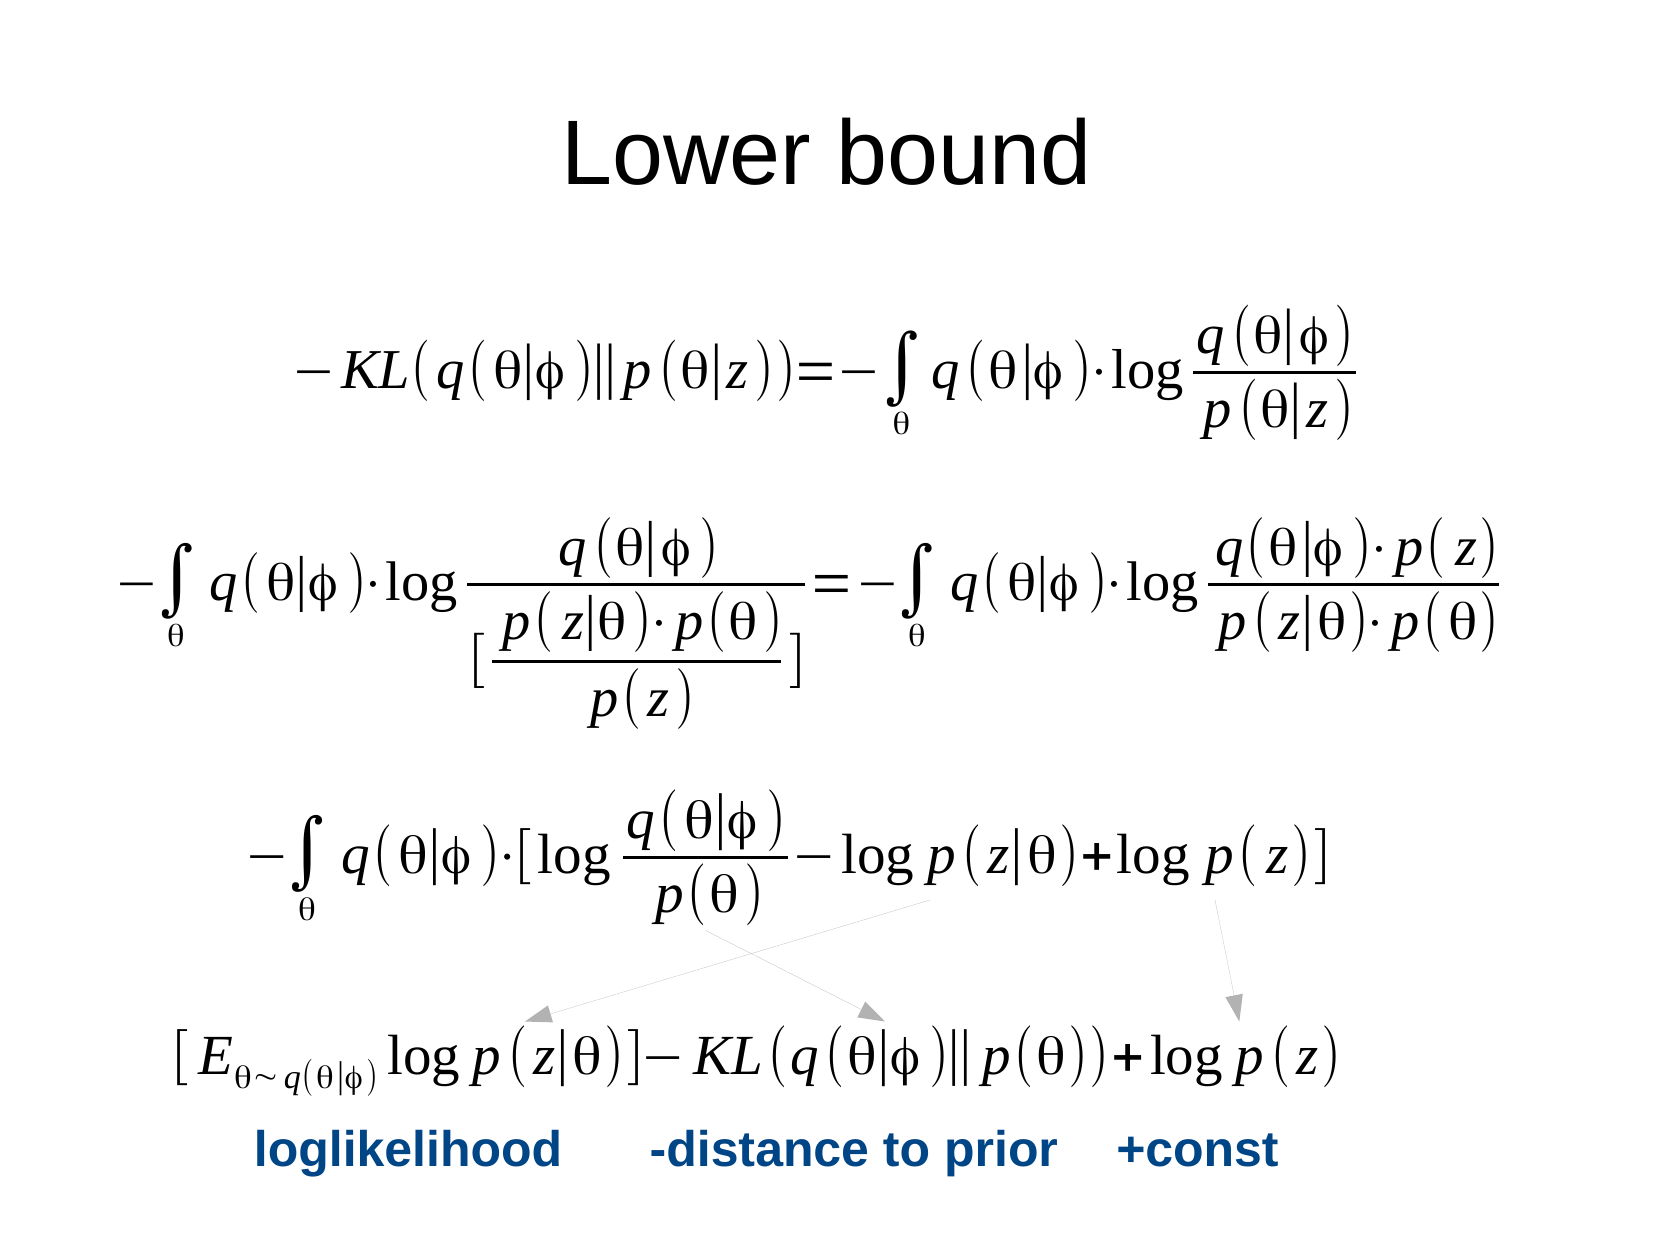

# Lower bound
loglikelihood
-distance to prior
+const